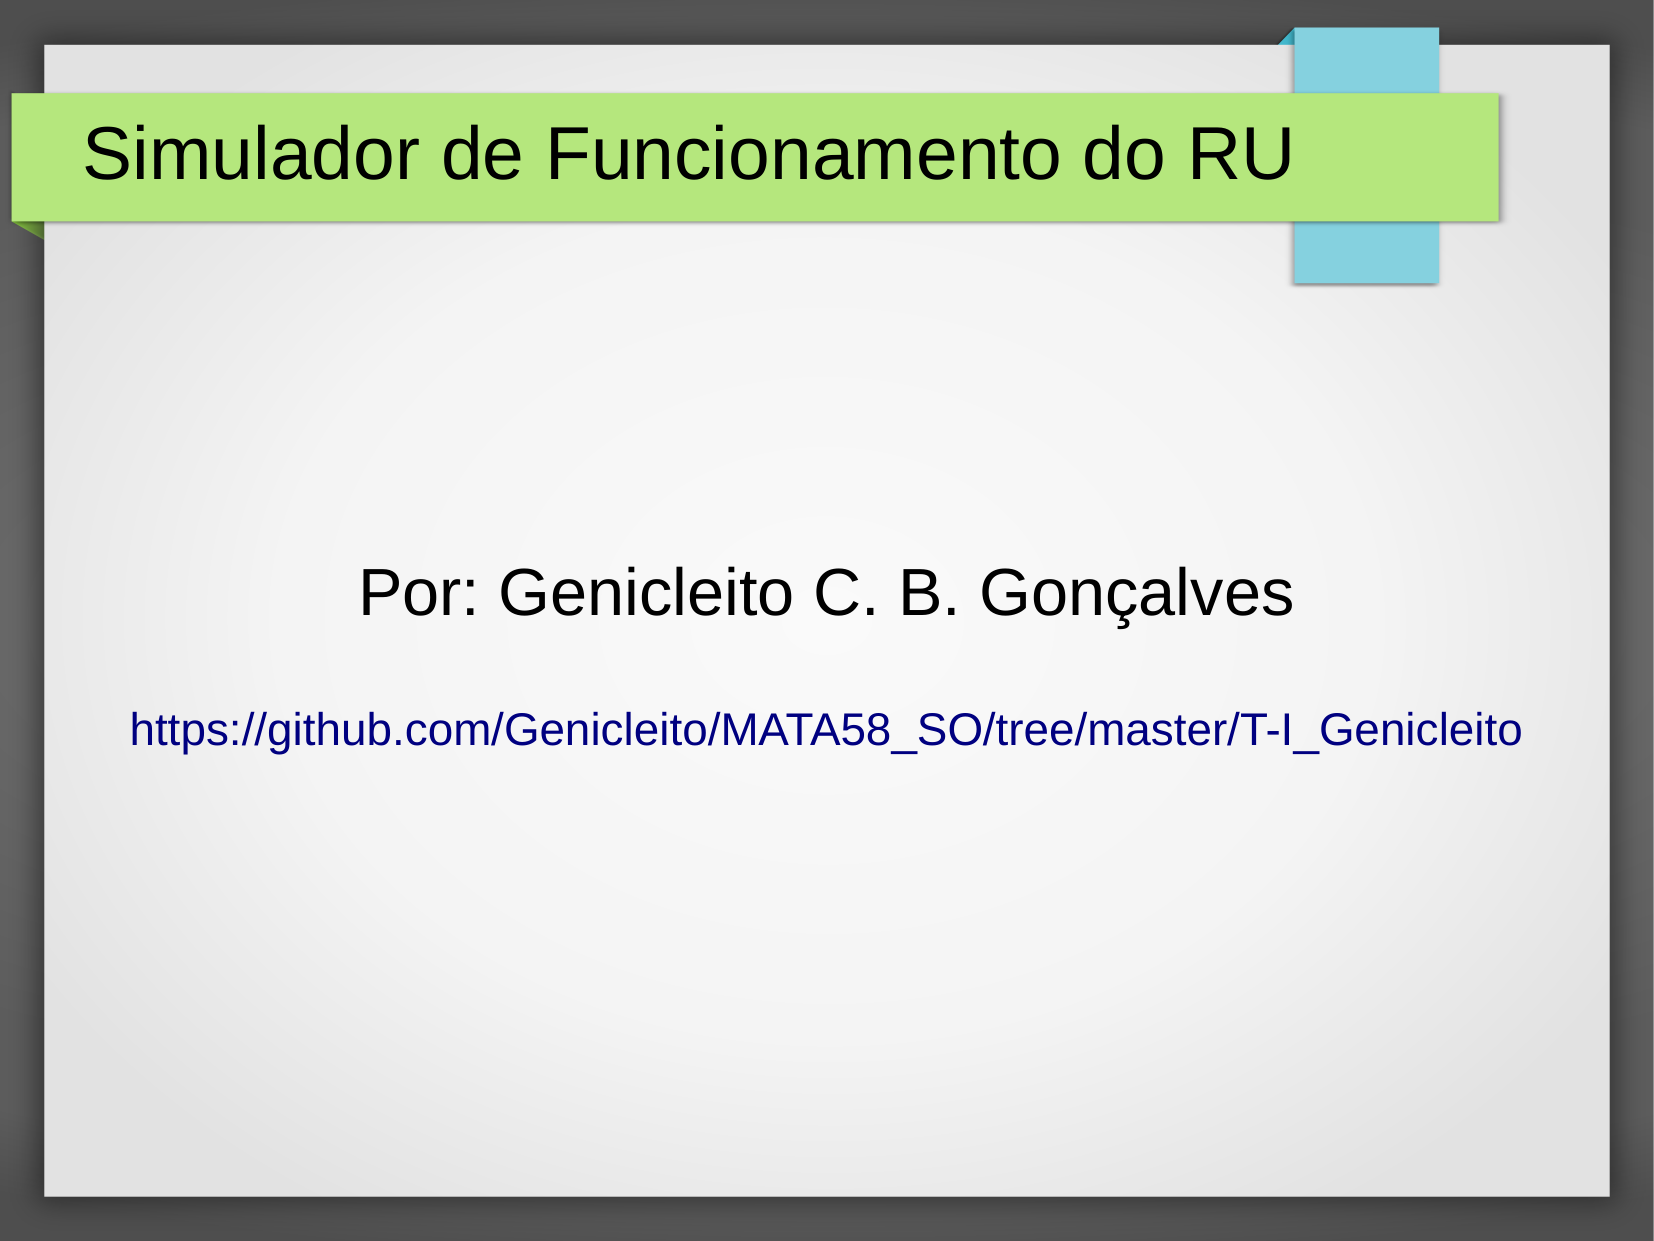

# Simulador de Funcionamento do RU
Por: Genicleito C. B. Gonçalves
https://github.com/Genicleito/MATA58_SO/tree/master/T-I_Genicleito